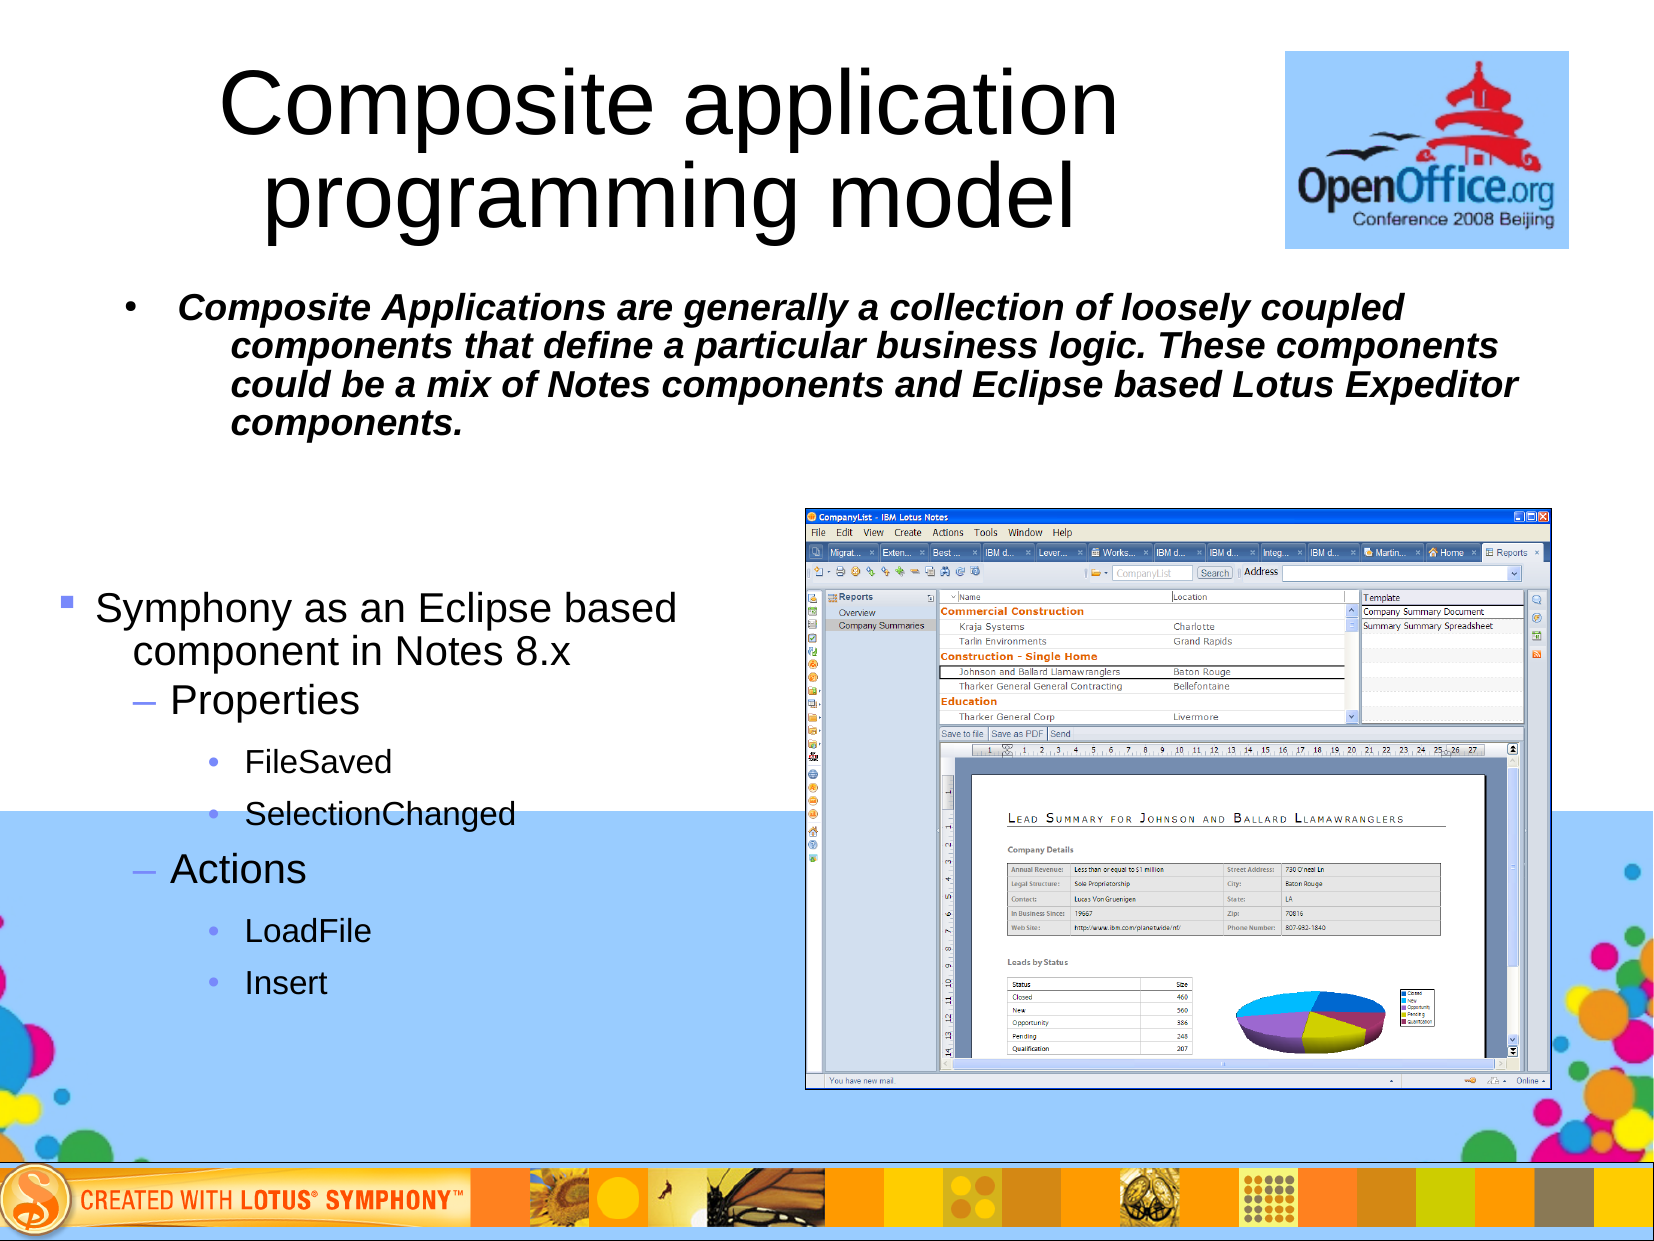

# Composite application programming model
Composite Applications are generally a collection of loosely coupled components that define a particular business logic. These components could be a mix of Notes components and Eclipse based Lotus Expeditor components.
Symphony as an Eclipse based component in Notes 8.x
Properties
FileSaved
SelectionChanged
Actions
LoadFile
Insert